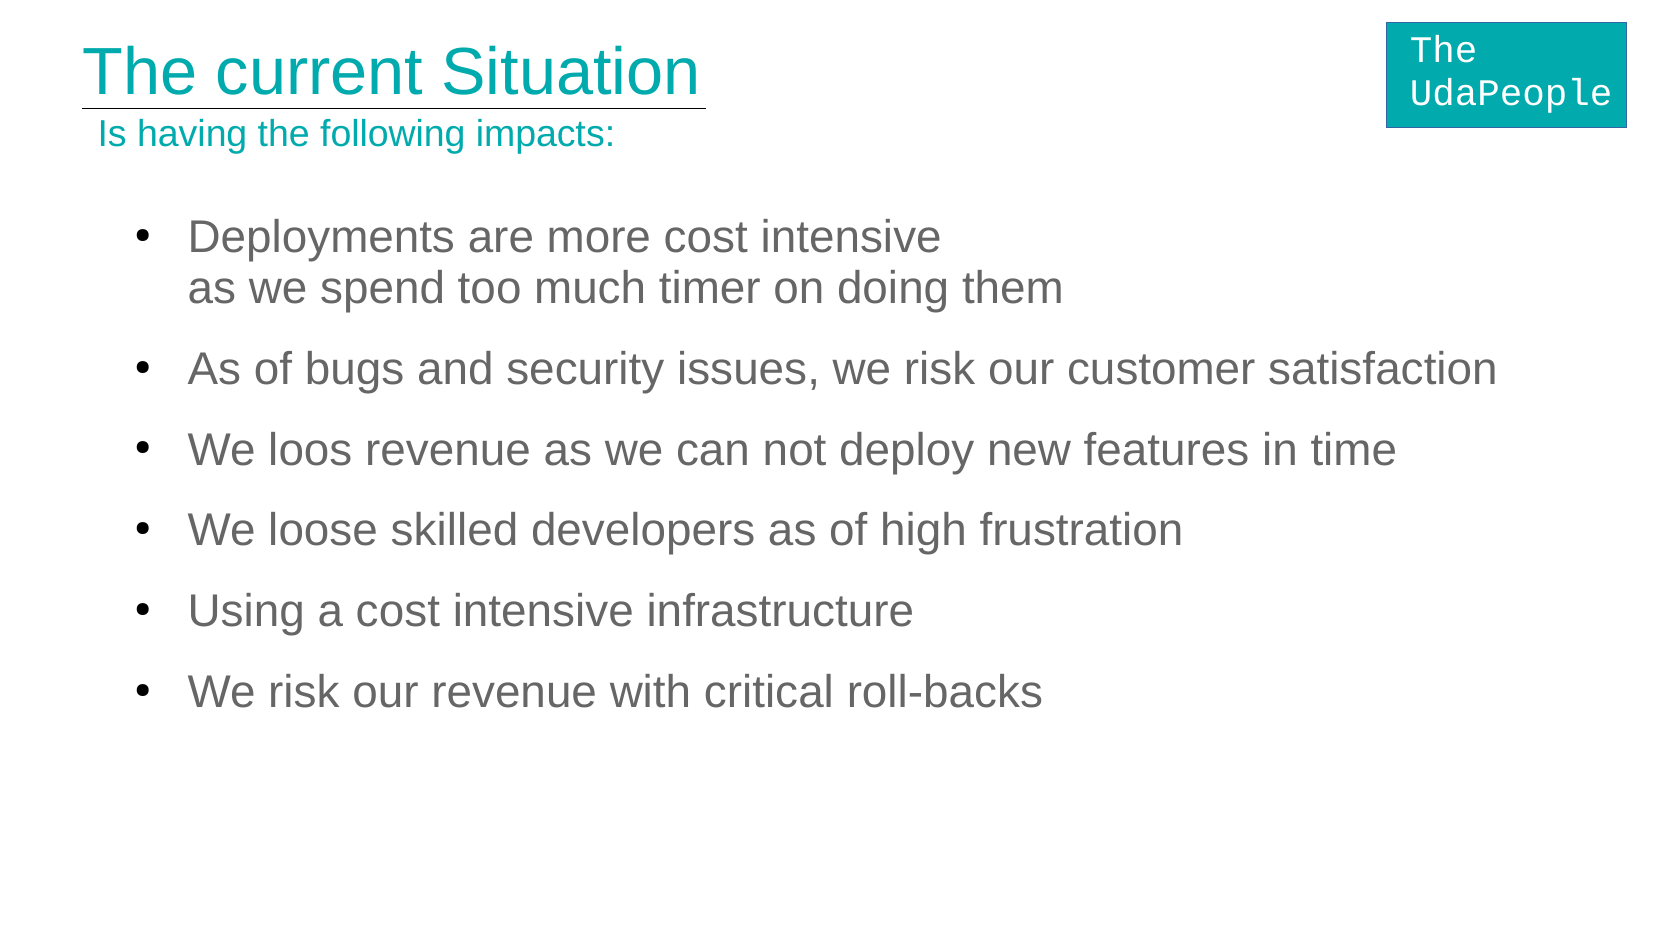

The
UdaPeople
# The current Situation
Is having the following impacts:
Deployments are more cost intensive
as we spend too much timer on doing them
As of bugs and security issues, we risk our customer satisfaction
We loos revenue as we can not deploy new features in time
We loose skilled developers as of high frustration
Using a cost intensive infrastructure
We risk our revenue with critical roll-backs